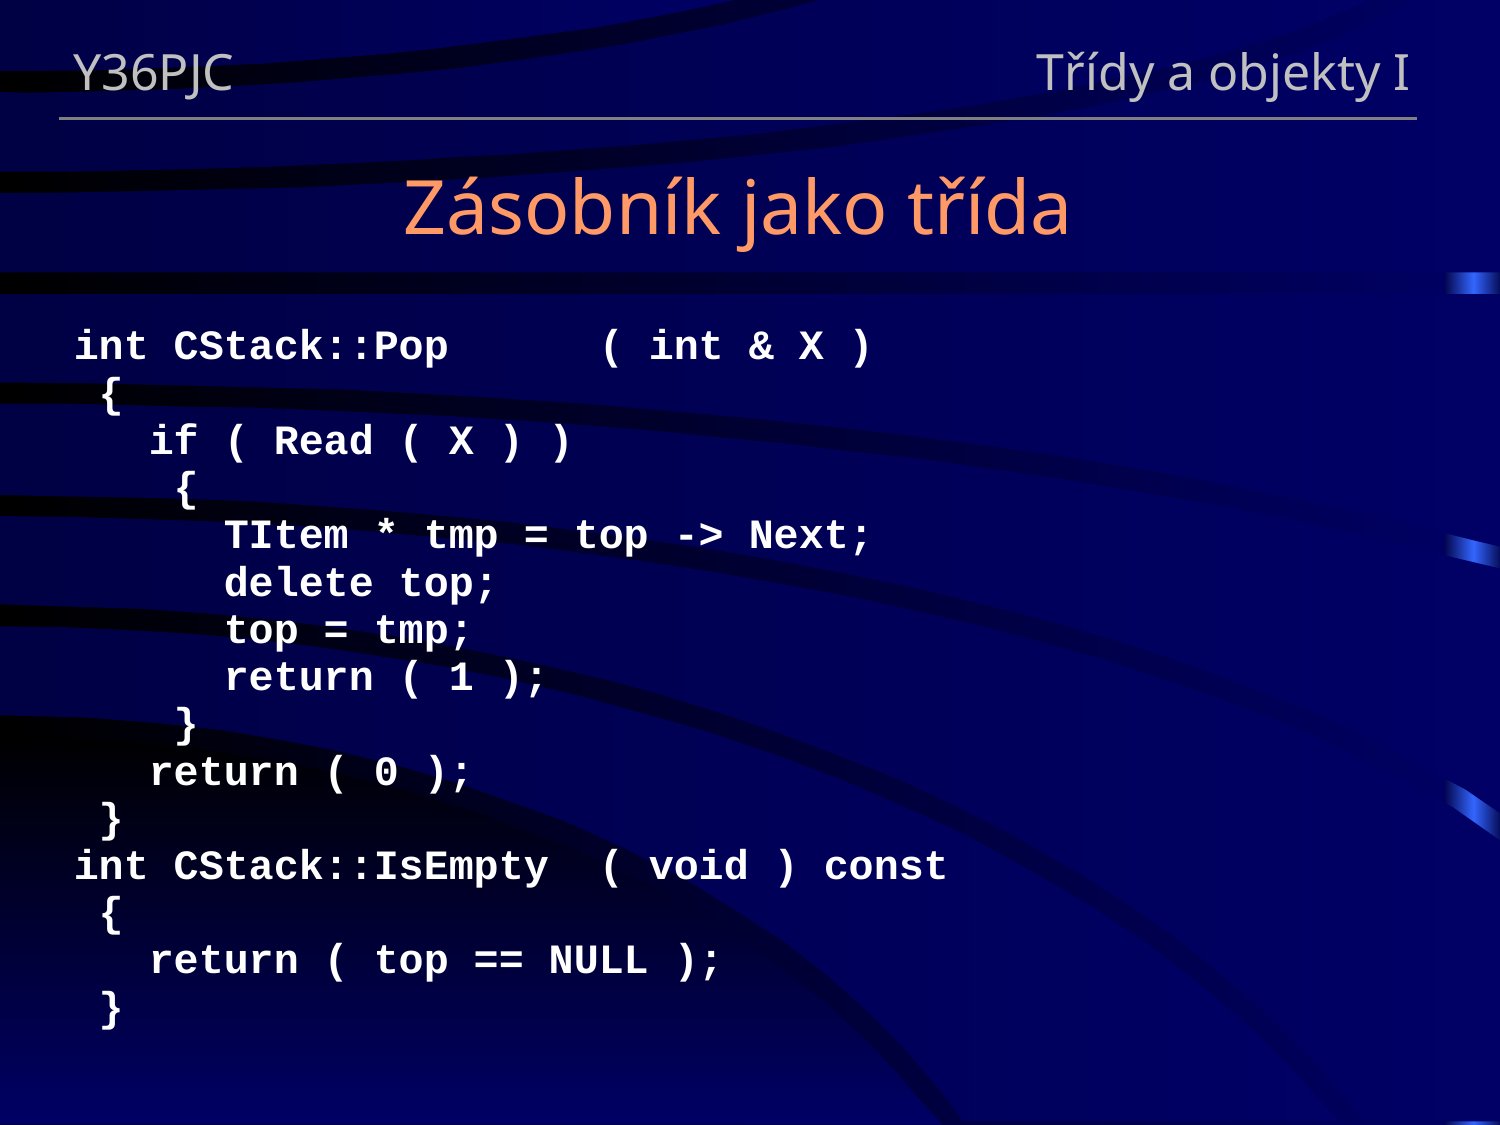

Y36PJC
Třídy a objekty I
Zásobník jako třída
int CStack::Pop ( int & X )
 {
 if ( Read ( X ) )
 {
 TItem * tmp = top -> Next;
 delete top;
 top = tmp;
 return ( 1 );
 }
 return ( 0 );
 }
int CStack::IsEmpty ( void ) const
 {
 return ( top == NULL );
 }